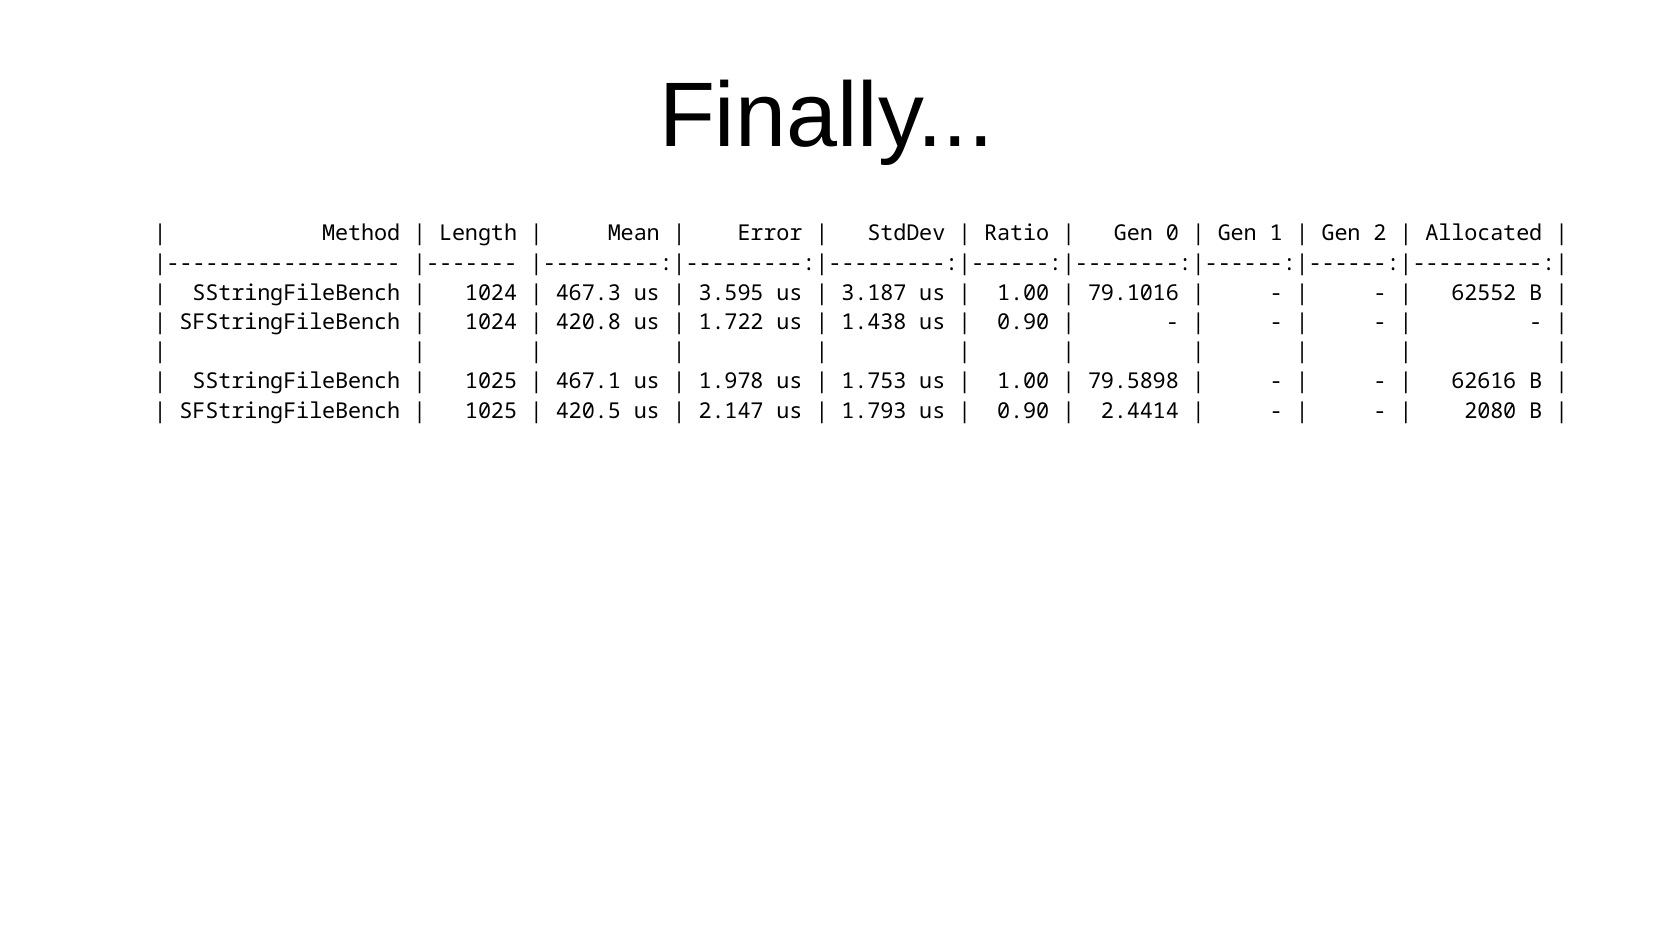

# Finally...
| Method | Length | Mean | Error | StdDev | Ratio | Gen 0 | Gen 1 | Gen 2 | Allocated | |------------------ |------- |---------:|---------:|---------:|------:|--------:|------:|------:|----------:| | SStringFileBench | 1024 | 467.3 us | 3.595 us | 3.187 us | 1.00 | 79.1016 | - | - | 62552 B | | SFStringFileBench | 1024 | 420.8 us | 1.722 us | 1.438 us | 0.90 | - | - | - | - | | | | | | | | | | | | | SStringFileBench | 1025 | 467.1 us | 1.978 us | 1.753 us | 1.00 | 79.5898 | - | - | 62616 B | | SFStringFileBench | 1025 | 420.5 us | 2.147 us | 1.793 us | 0.90 | 2.4414 | - | - | 2080 B |